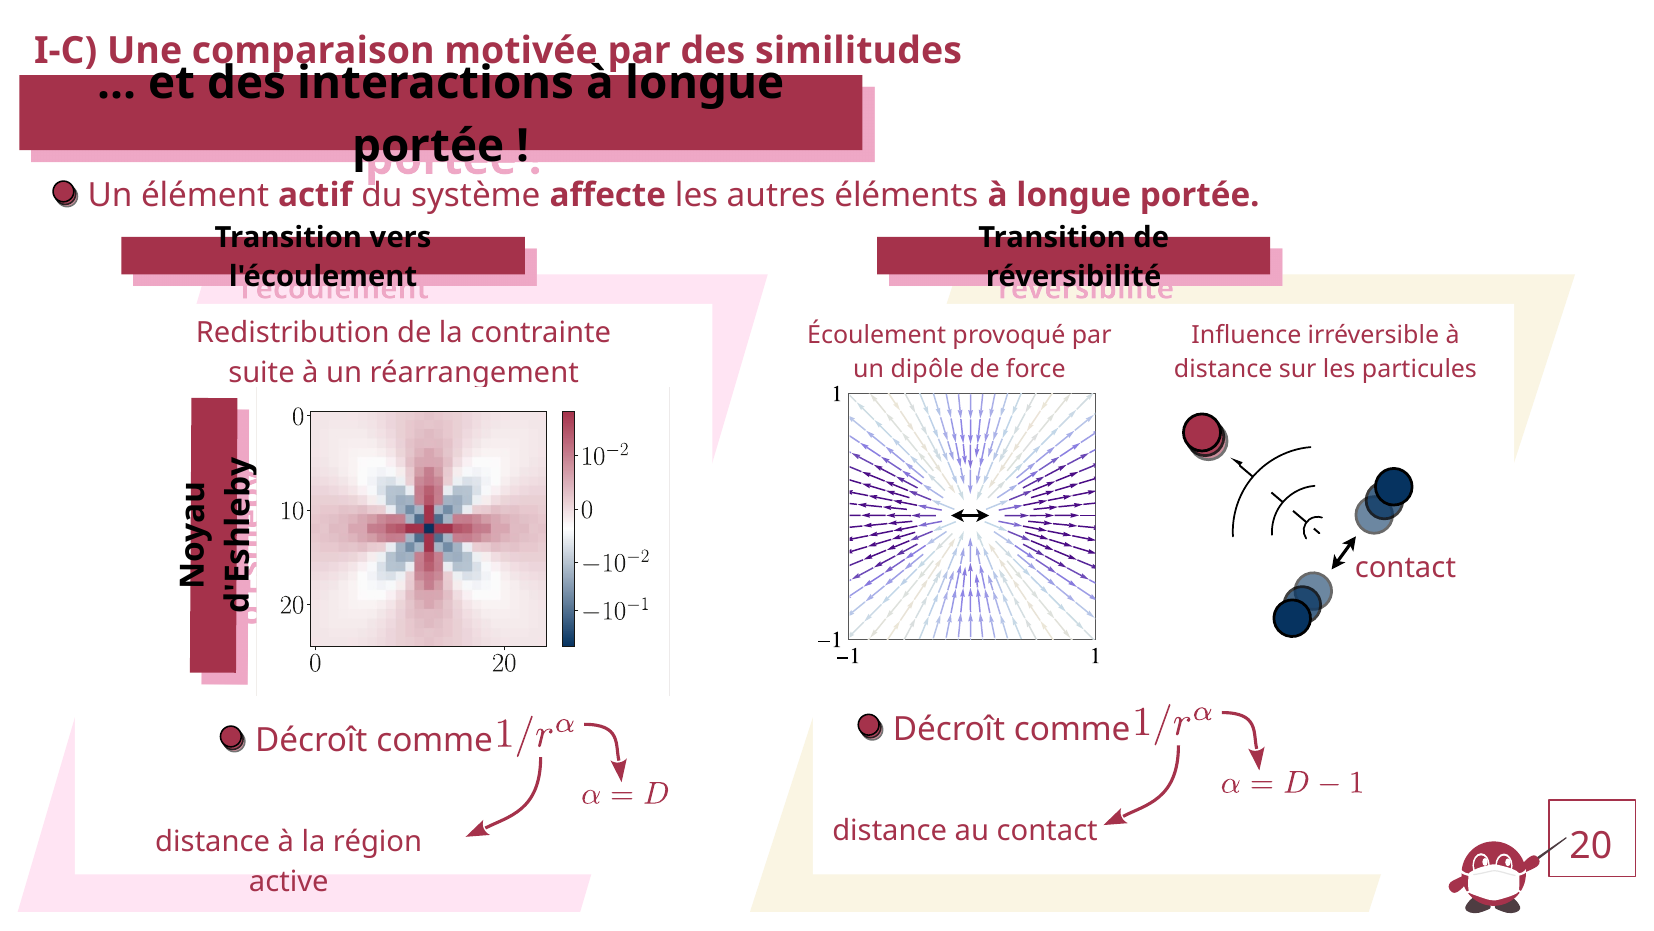

I-C) Une comparaison motivée par des similitudes
... et des interactions à longue portée !
Un élément actif du système affecte les autres éléments à longue portée.
Transition vers l'écoulement
Transition de réversibilité
Redistribution de la contrainte suite à un réarrangement
Écoulement provoqué par un dipôle de force
Influence irréversible à distance sur les particules
Noyau d'Eshleby
contact
Décroît comme
Décroît comme
distance au contact
distance à la région active